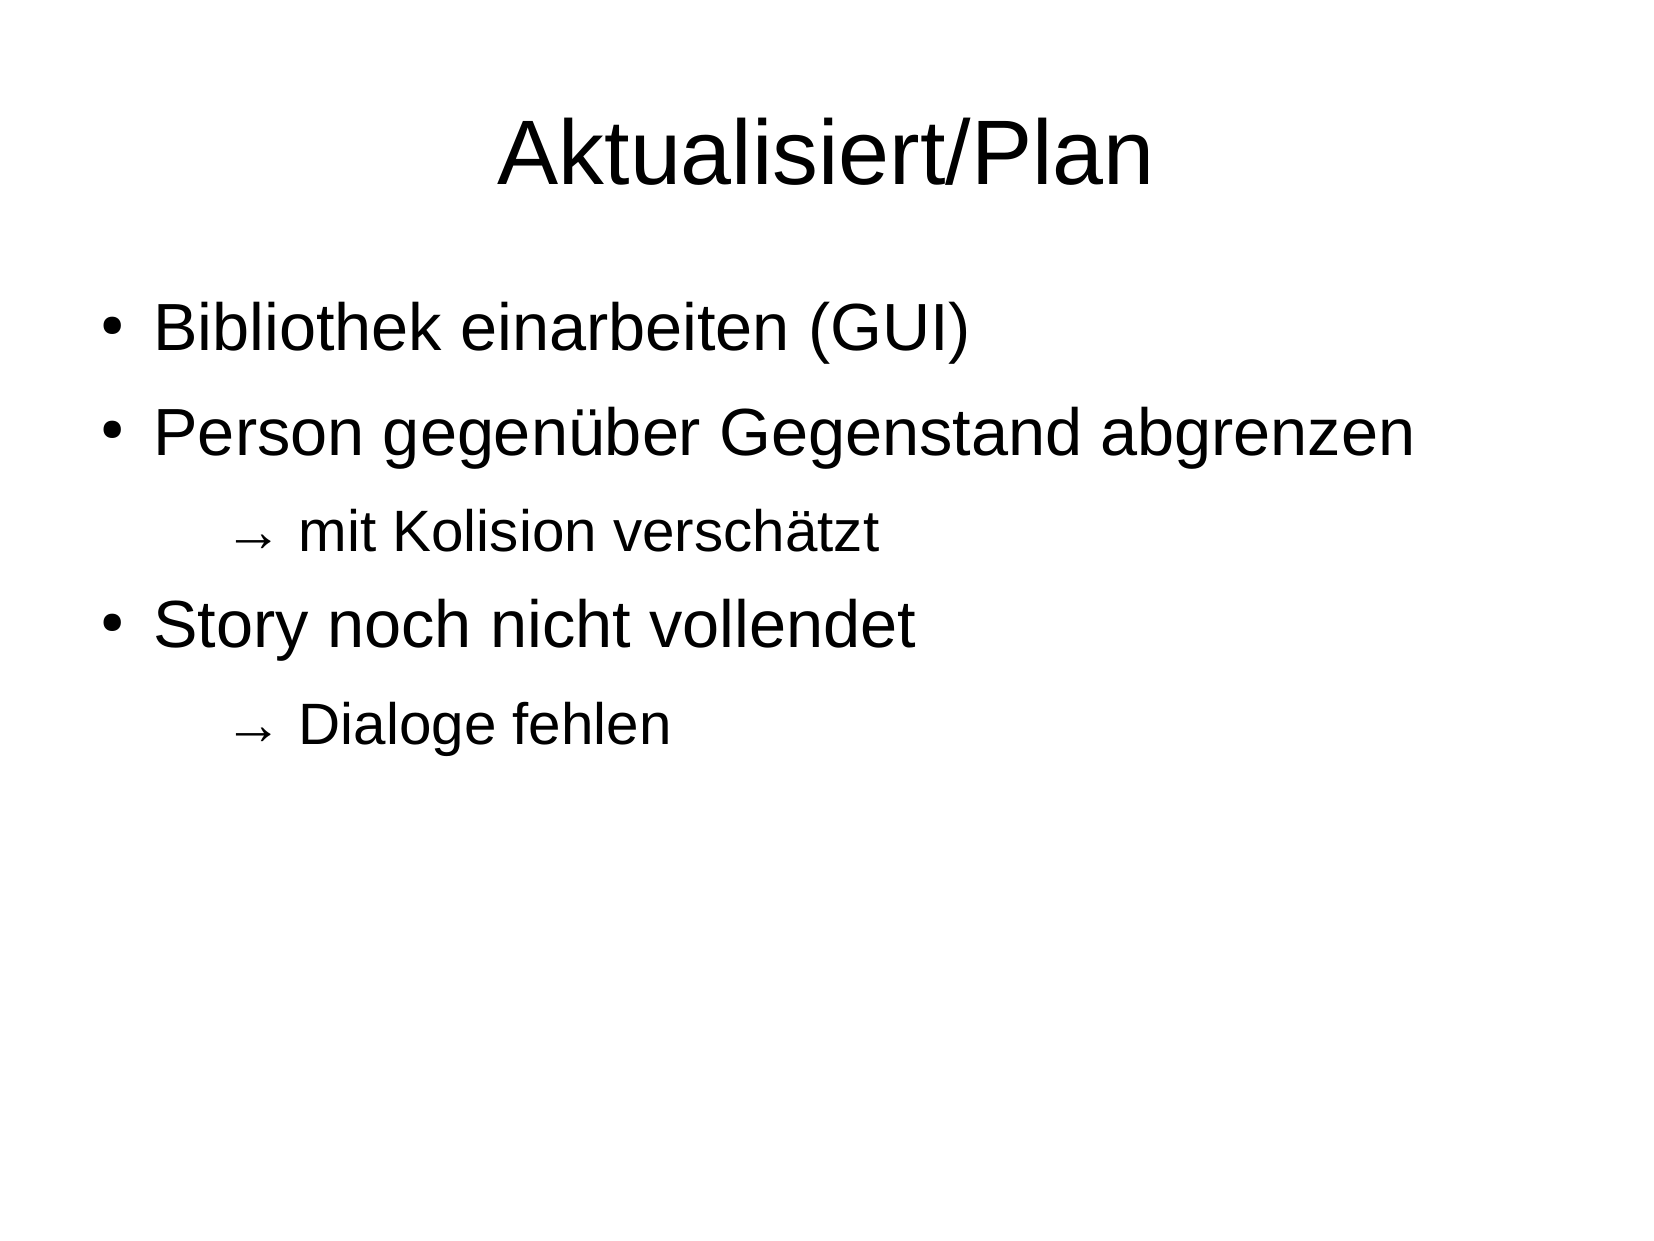

# Aktualisiert/Plan
Bibliothek einarbeiten (GUI)
Person gegenüber Gegenstand abgrenzen
→ mit Kolision verschätzt
Story noch nicht vollendet
→ Dialoge fehlen